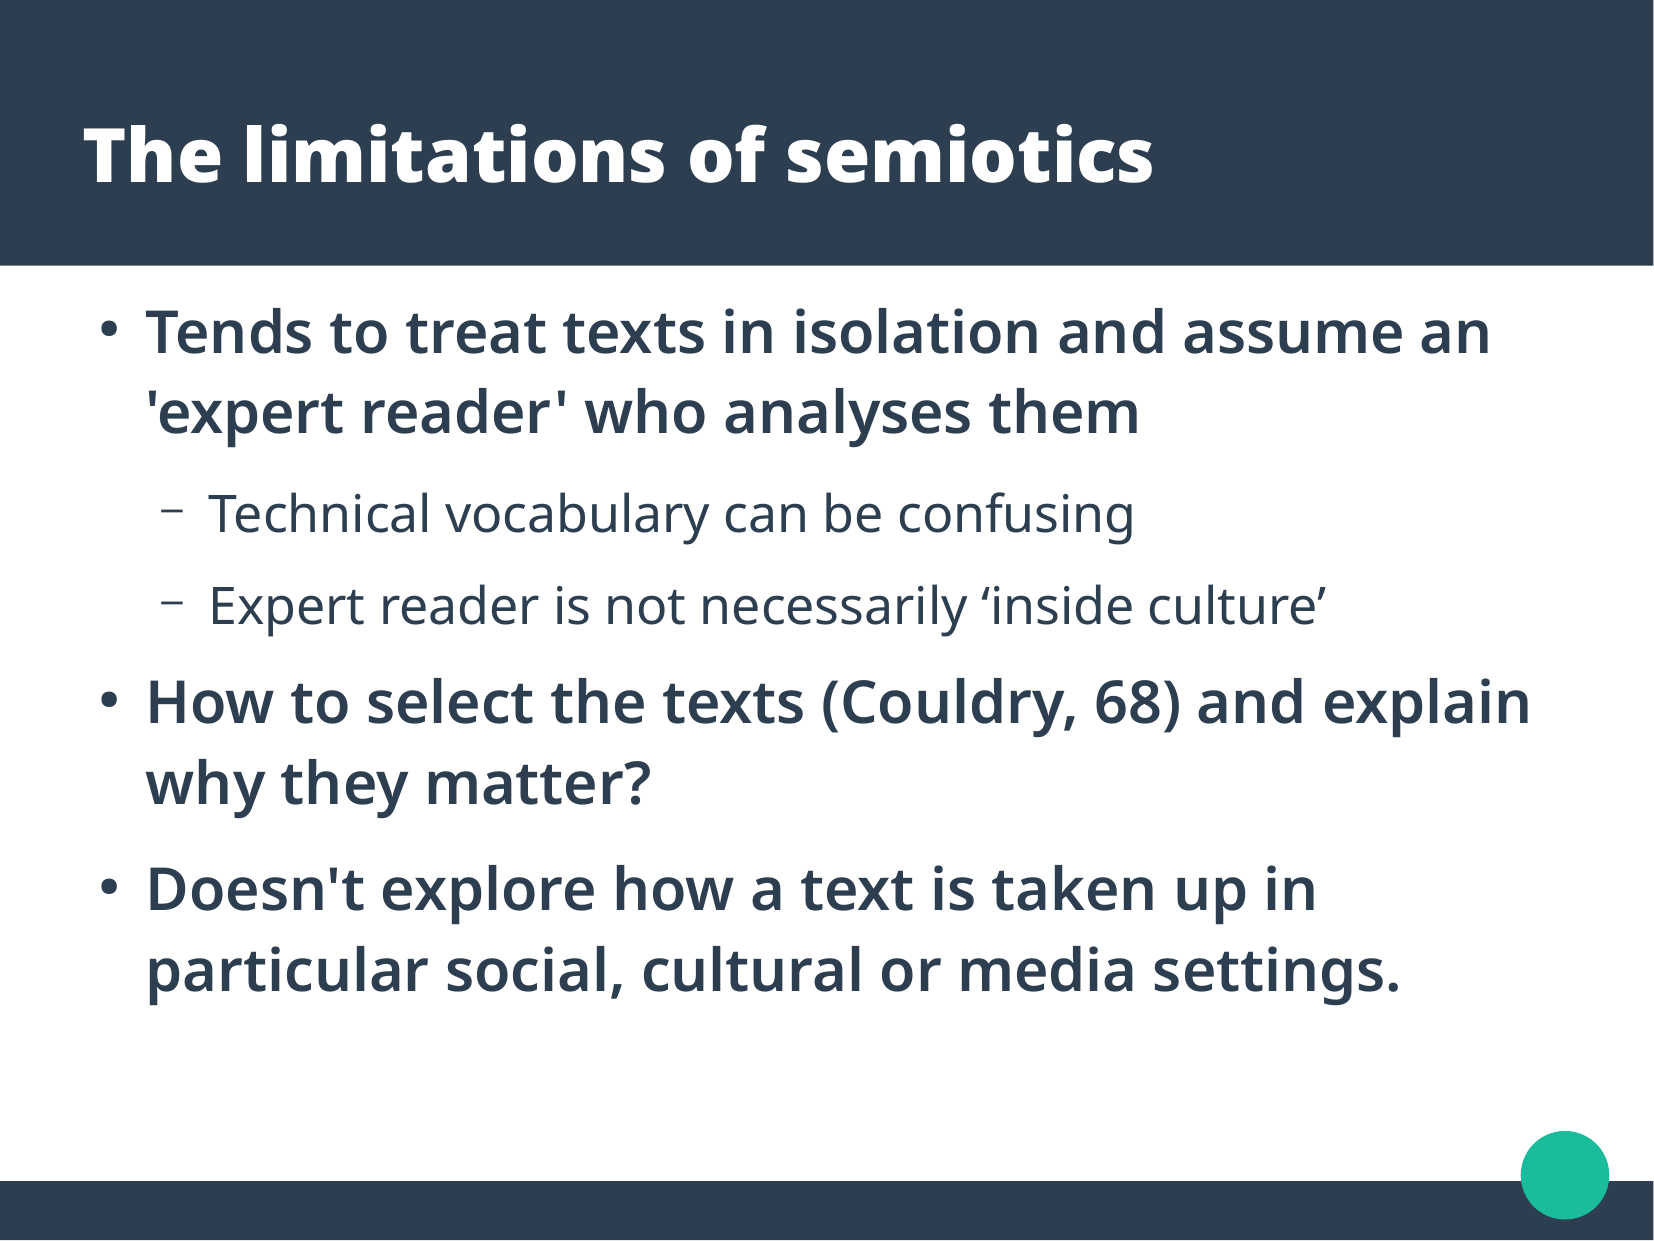

# The limitations of semiotics
Tends to treat texts in isolation and assume an 'expert reader' who analyses them
Technical vocabulary can be confusing
Expert reader is not necessarily ‘inside culture’
How to select the texts (Couldry, 68) and explain why they matter?
Doesn't explore how a text is taken up in particular social, cultural or media settings.